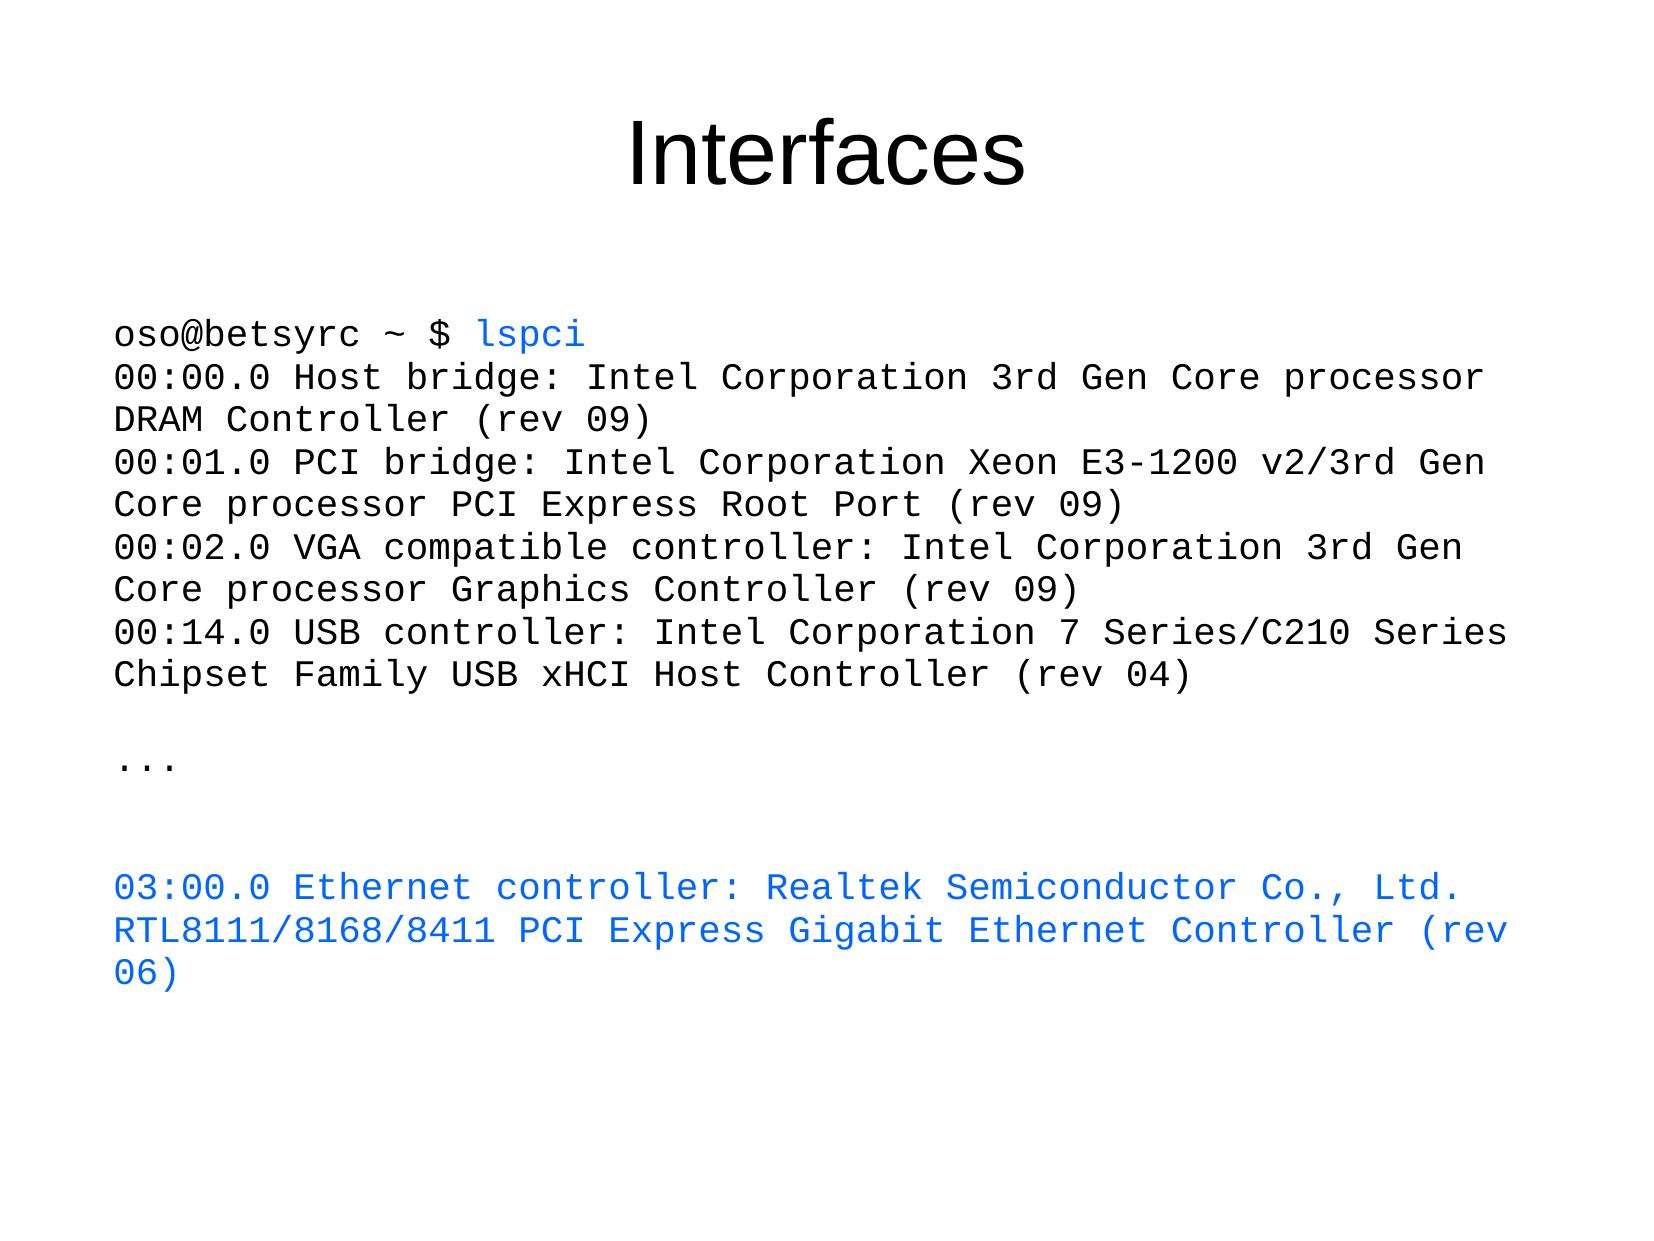

# Interfaces
oso@betsyrc ~ $ lspci
00:00.0 Host bridge: Intel Corporation 3rd Gen Core processor DRAM Controller (rev 09)
00:01.0 PCI bridge: Intel Corporation Xeon E3-1200 v2/3rd Gen Core processor PCI Express Root Port (rev 09)
00:02.0 VGA compatible controller: Intel Corporation 3rd Gen Core processor Graphics Controller (rev 09)
00:14.0 USB controller: Intel Corporation 7 Series/C210 Series Chipset Family USB xHCI Host Controller (rev 04)
...
03:00.0 Ethernet controller: Realtek Semiconductor Co., Ltd. RTL8111/8168/8411 PCI Express Gigabit Ethernet Controller (rev 06)